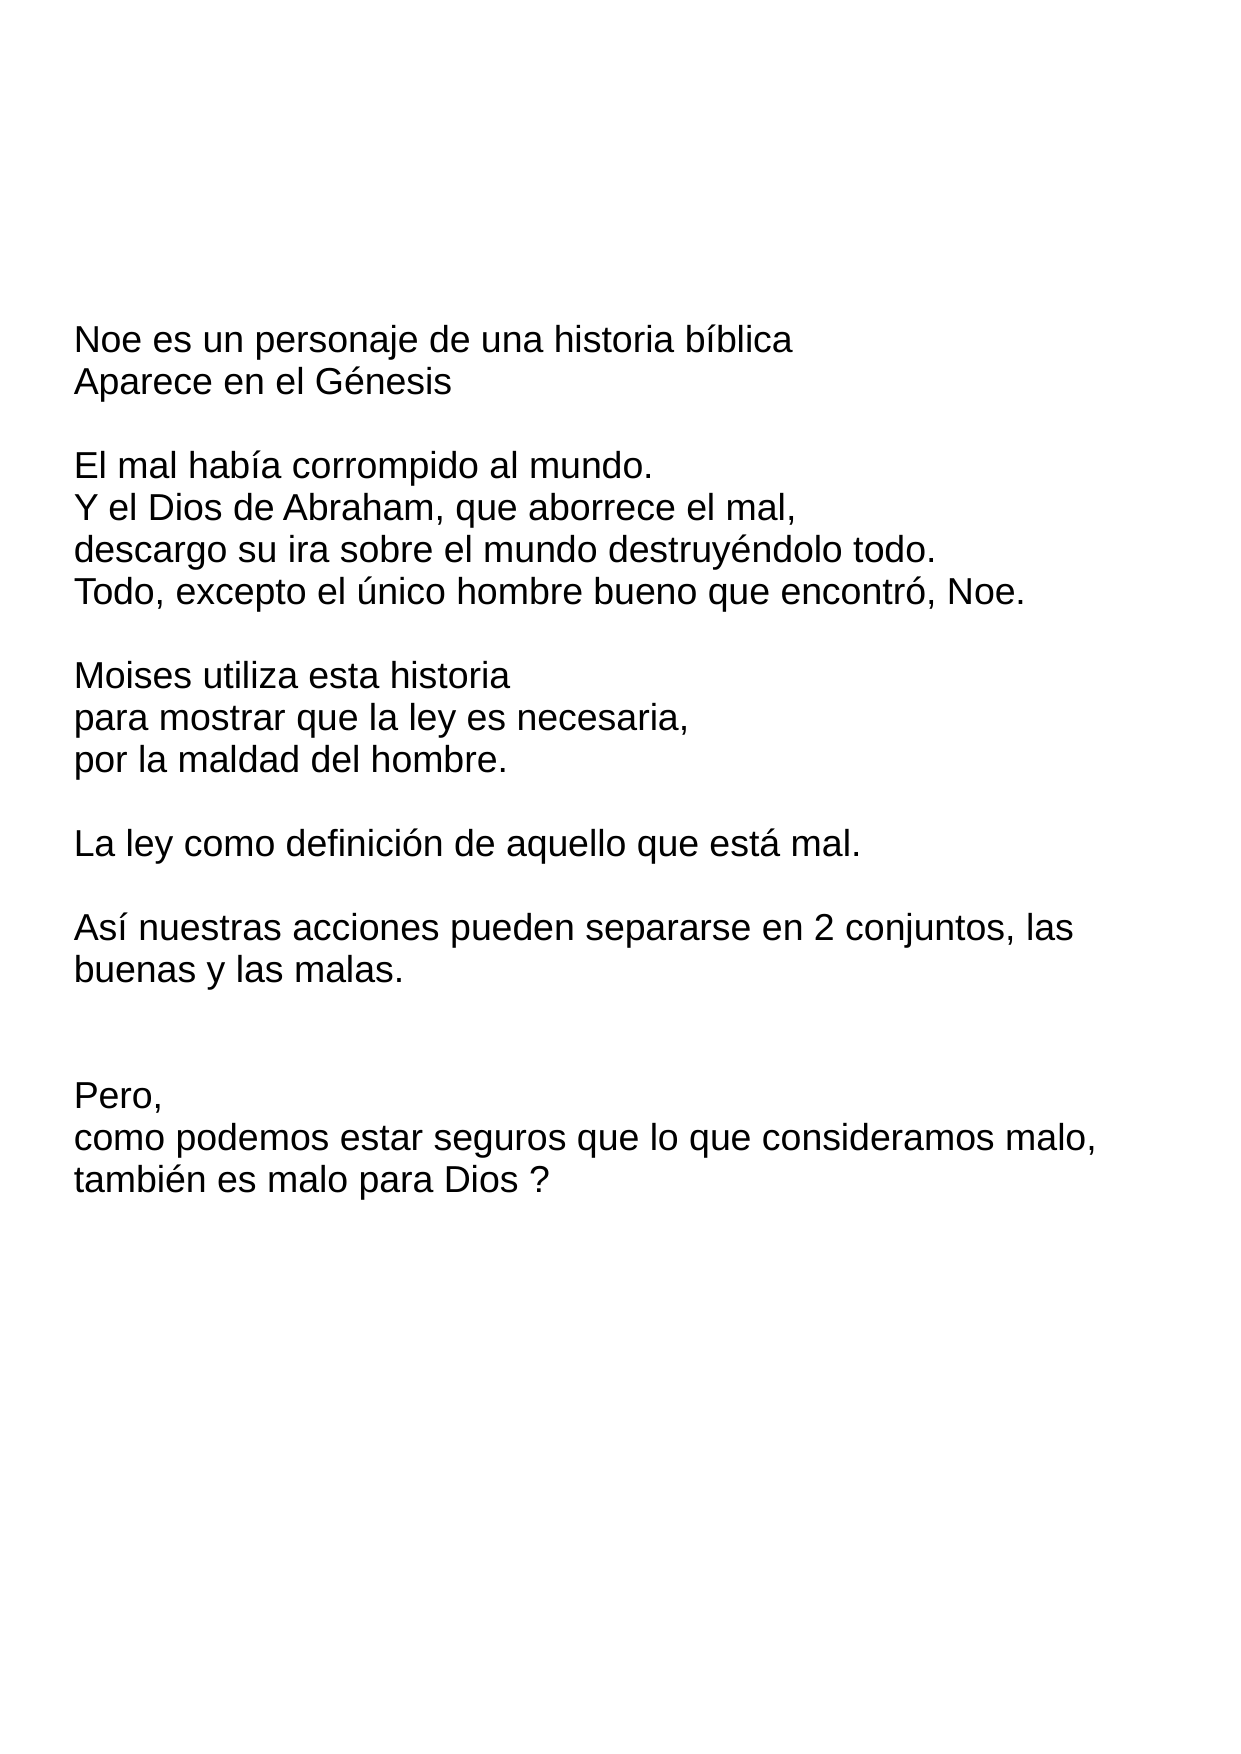

Noe es un personaje de una historia bíblica
Aparece en el Génesis
El mal había corrompido al mundo.
Y el Dios de Abraham, que aborrece el mal,
descargo su ira sobre el mundo destruyéndolo todo.
Todo, excepto el único hombre bueno que encontró, Noe.
Moises utiliza esta historia
para mostrar que la ley es necesaria,
por la maldad del hombre.
La ley como definición de aquello que está mal.
Así nuestras acciones pueden separarse en 2 conjuntos, las buenas y las malas.
Pero,
como podemos estar seguros que lo que consideramos malo, también es malo para Dios ?